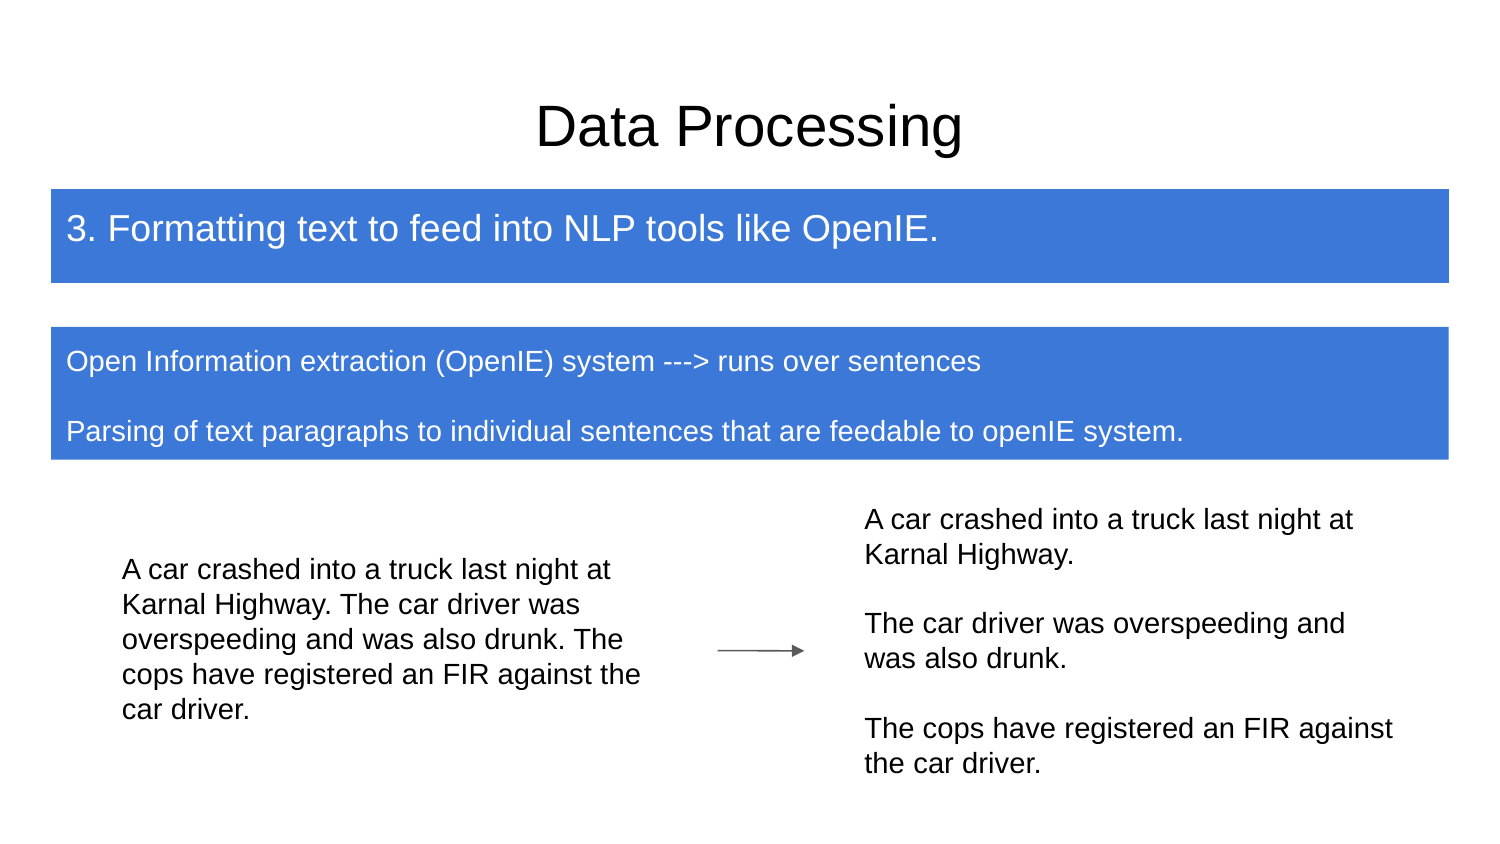

# Data Processing
3. Formatting text to feed into NLP tools like OpenIE.
Open Information extraction (OpenIE) system ---> runs over sentences
Parsing of text paragraphs to individual sentences that are feedable to openIE system.
A car crashed into a truck last night at Karnal Highway.
The car driver was overspeeding and was also drunk.
The cops have registered an FIR against the car driver.
A car crashed into a truck last night at Karnal Highway. The car driver was overspeeding and was also drunk. The cops have registered an FIR against the car driver.